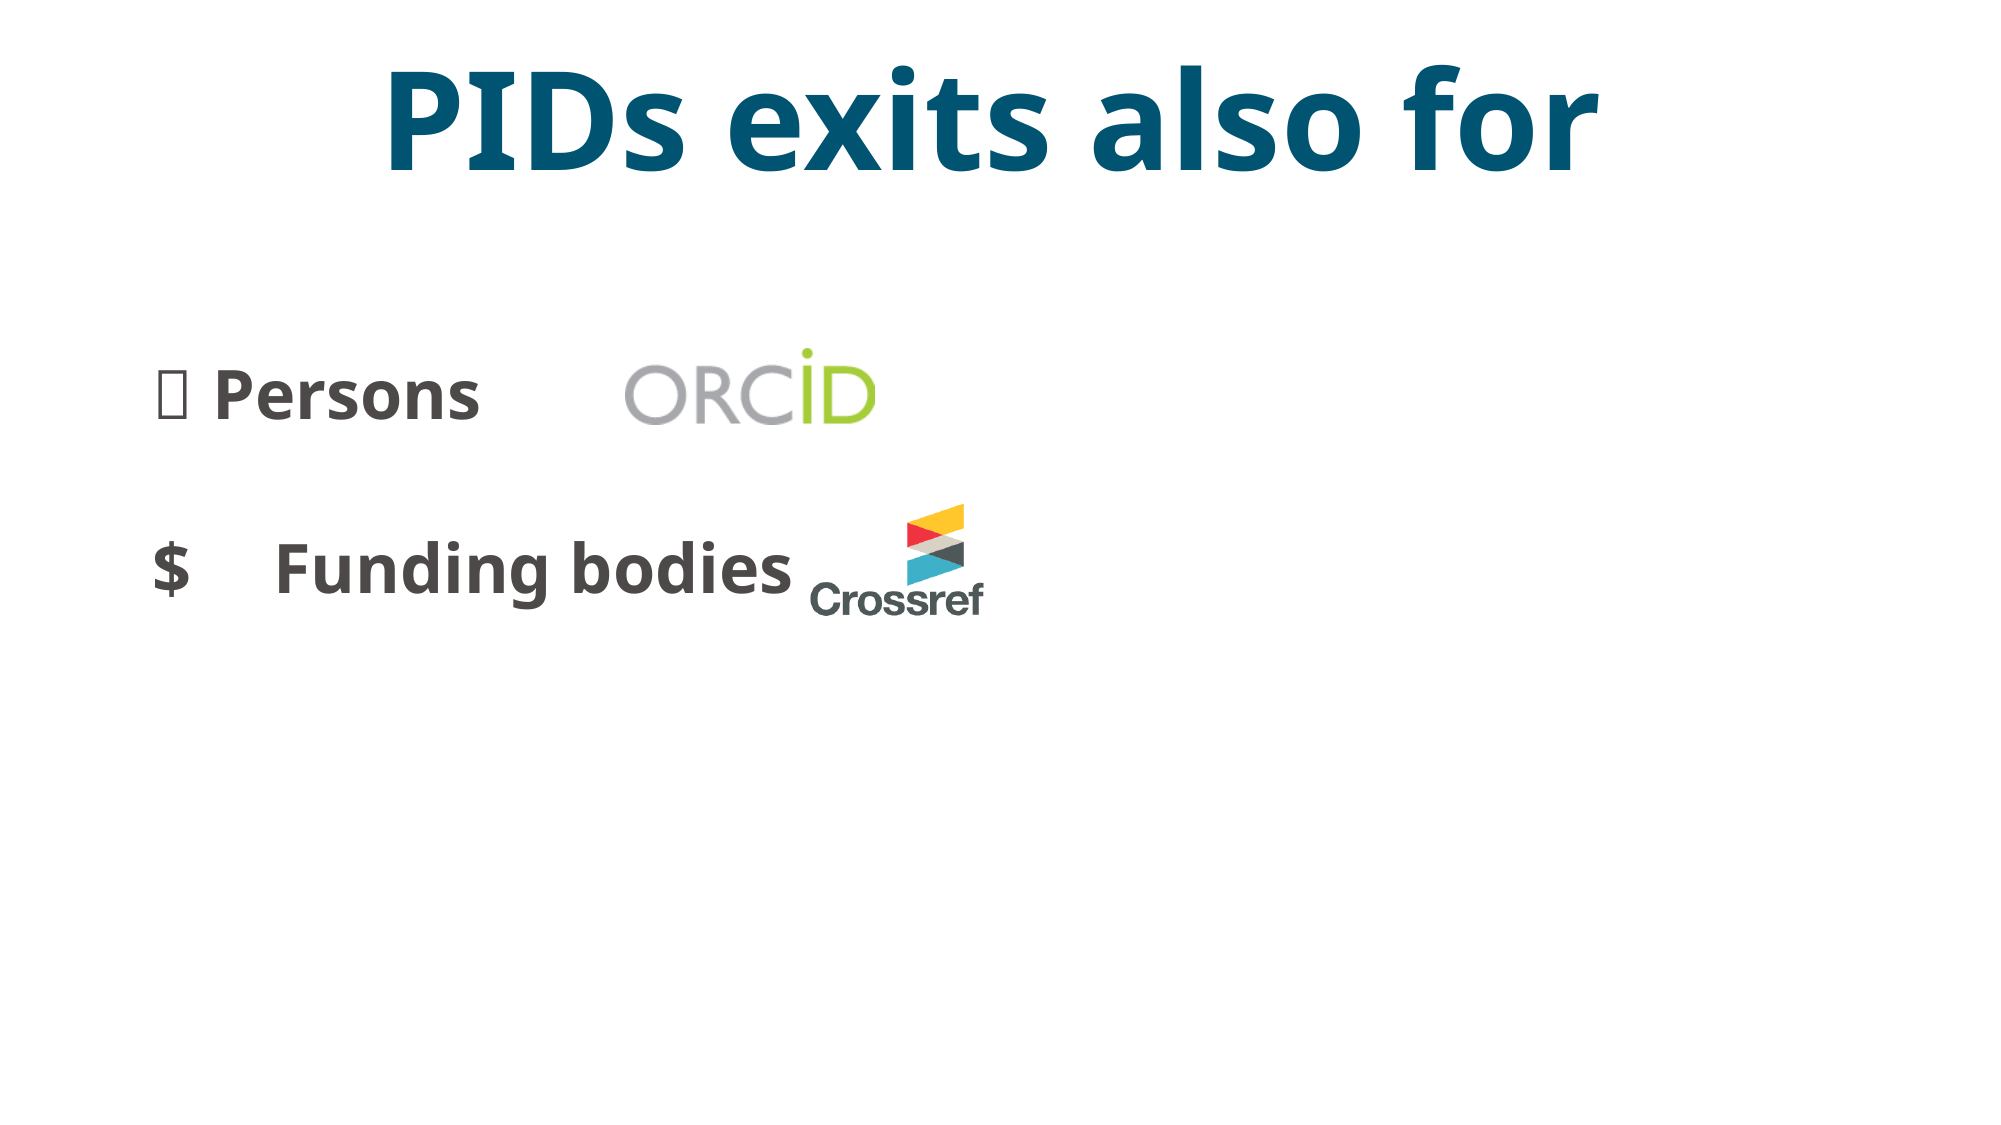

#
PIDs exits also for
	Persons
$		Funding bodies
	Institutions
 	Instruments (soon)